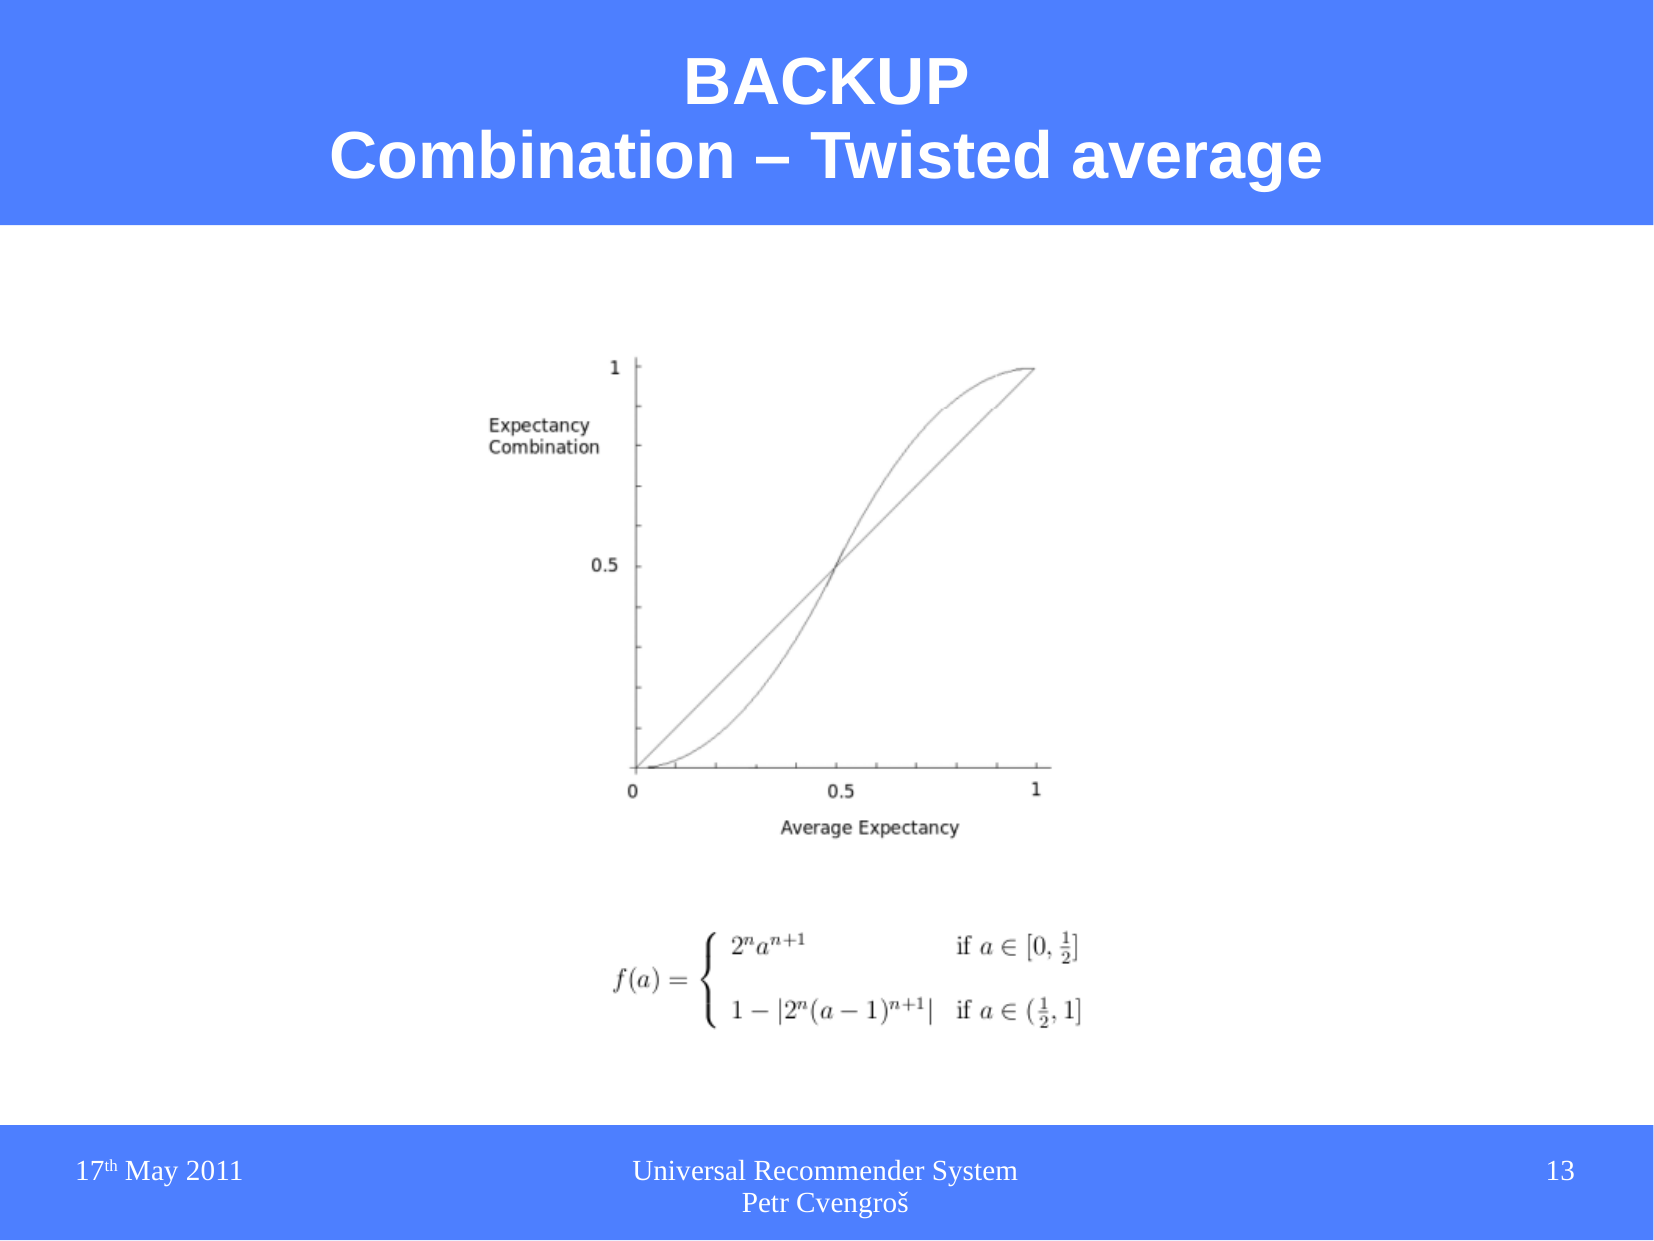

# BACKUP Combination – Twisted average
13